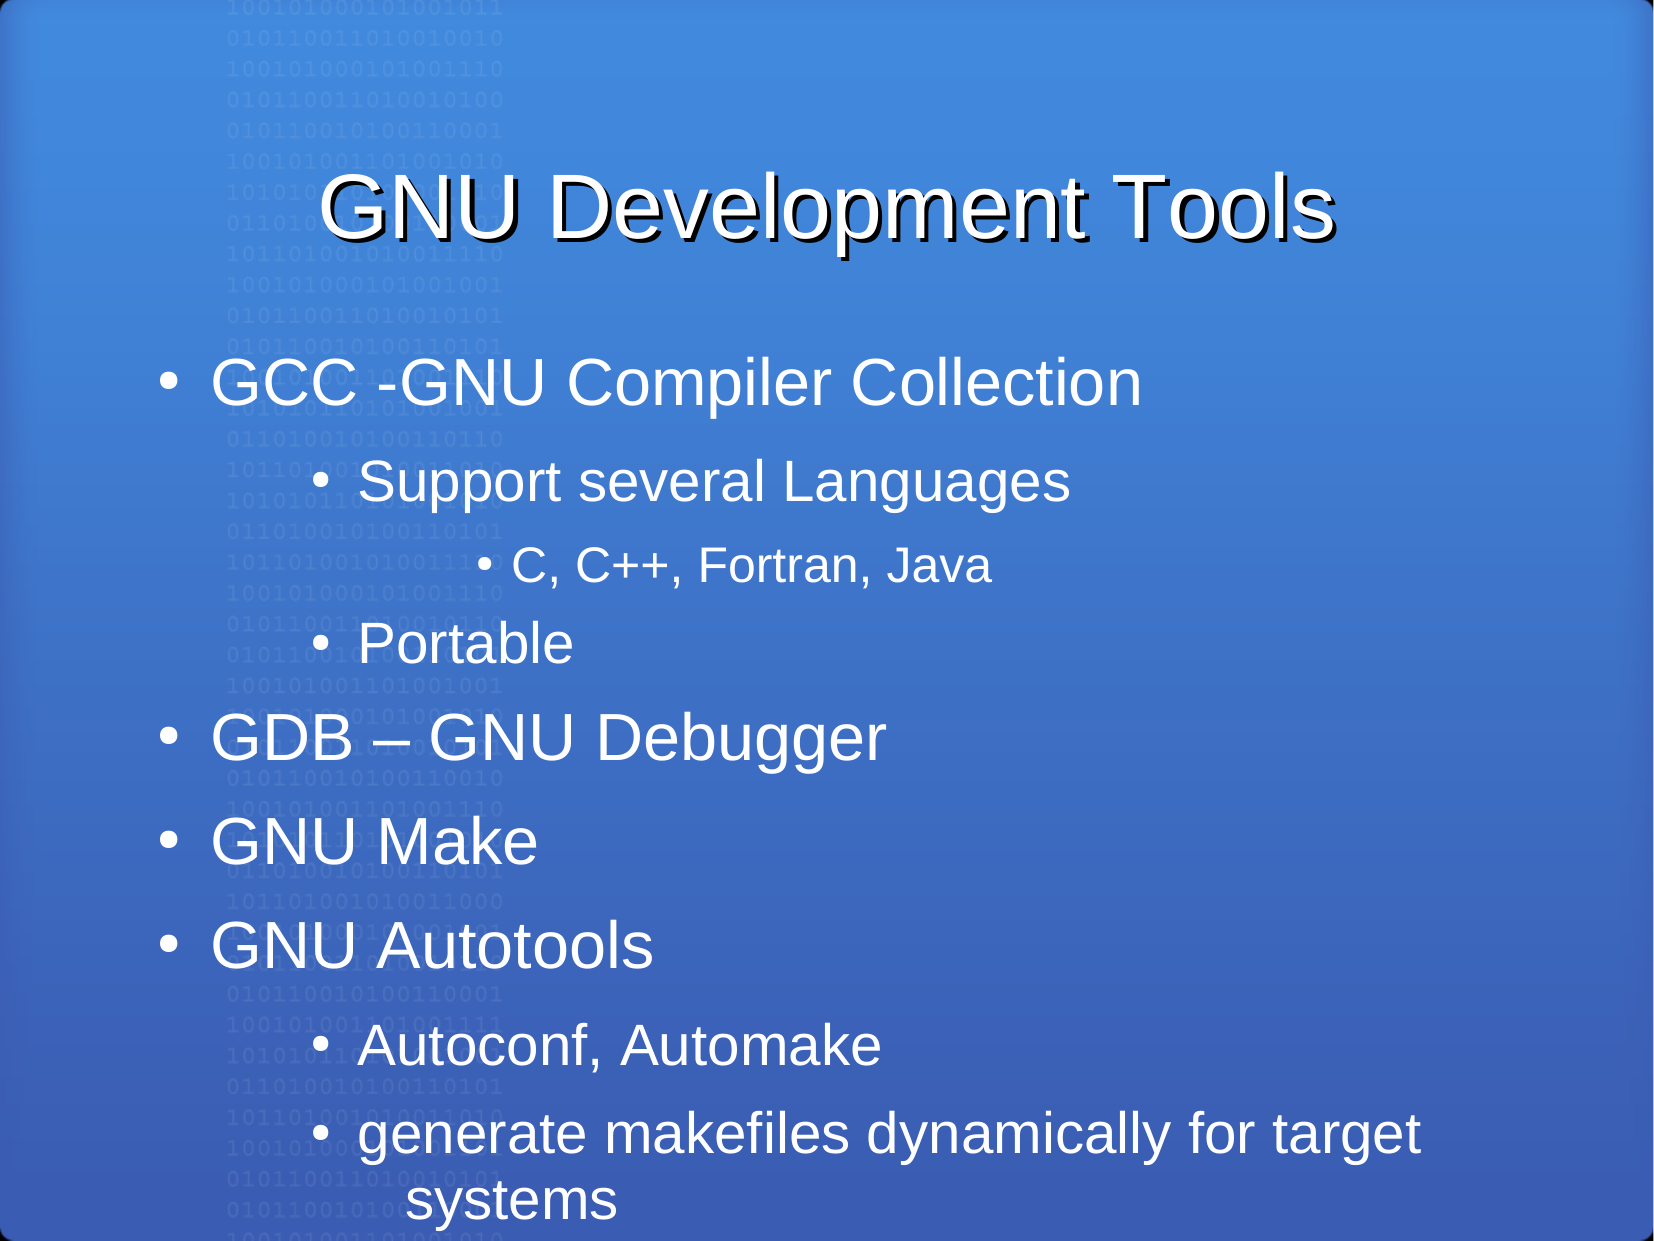

# GNU Development Tools
GCC -GNU Compiler Collection
Support several Languages
C, C++, Fortran, Java
Portable
GDB – GNU Debugger
GNU Make
GNU Autotools
Autoconf, Automake
generate makefiles dynamically for target systems